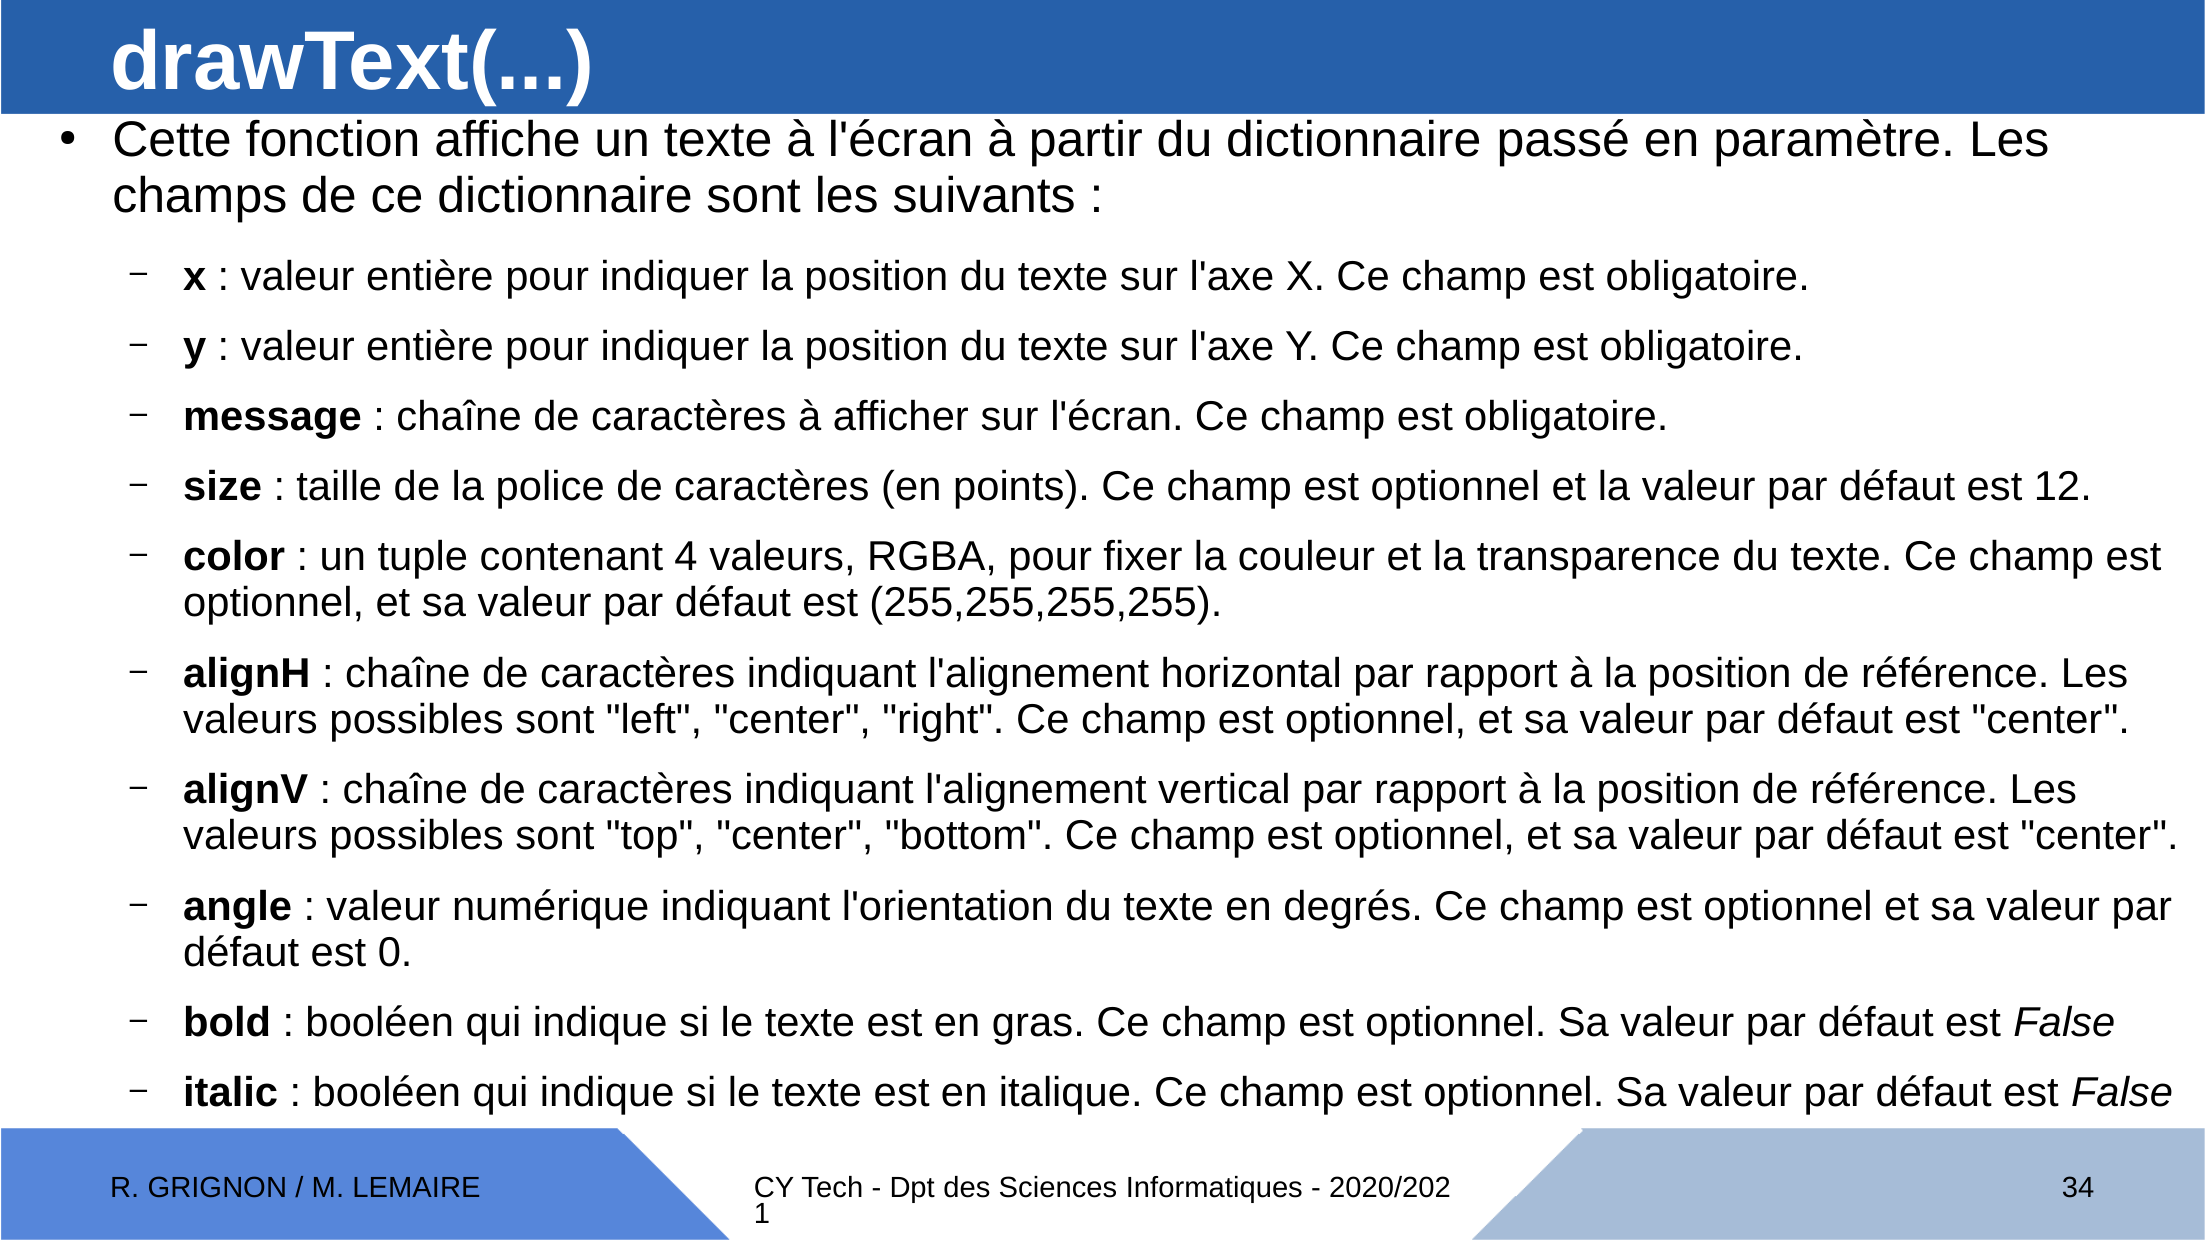

# drawText(...)
Cette fonction affiche un texte à l'écran à partir du dictionnaire passé en paramètre. Les champs de ce dictionnaire sont les suivants :
x : valeur entière pour indiquer la position du texte sur l'axe X. Ce champ est obligatoire.
y : valeur entière pour indiquer la position du texte sur l'axe Y. Ce champ est obligatoire.
message : chaîne de caractères à afficher sur l'écran. Ce champ est obligatoire.
size : taille de la police de caractères (en points). Ce champ est optionnel et la valeur par défaut est 12.
color : un tuple contenant 4 valeurs, RGBA, pour fixer la couleur et la transparence du texte. Ce champ est optionnel, et sa valeur par défaut est (255,255,255,255).
alignH : chaîne de caractères indiquant l'alignement horizontal par rapport à la position de référence. Les valeurs possibles sont "left", "center", "right". Ce champ est optionnel, et sa valeur par défaut est "center".
alignV : chaîne de caractères indiquant l'alignement vertical par rapport à la position de référence. Les valeurs possibles sont "top", "center", "bottom". Ce champ est optionnel, et sa valeur par défaut est "center".
angle : valeur numérique indiquant l'orientation du texte en degrés. Ce champ est optionnel et sa valeur par défaut est 0.
bold : booléen qui indique si le texte est en gras. Ce champ est optionnel. Sa valeur par défaut est False
italic : booléen qui indique si le texte est en italique. Ce champ est optionnel. Sa valeur par défaut est False
R. GRIGNON / M. LEMAIRE
CY Tech - Dpt des Sciences Informatiques - 2020/2021
34